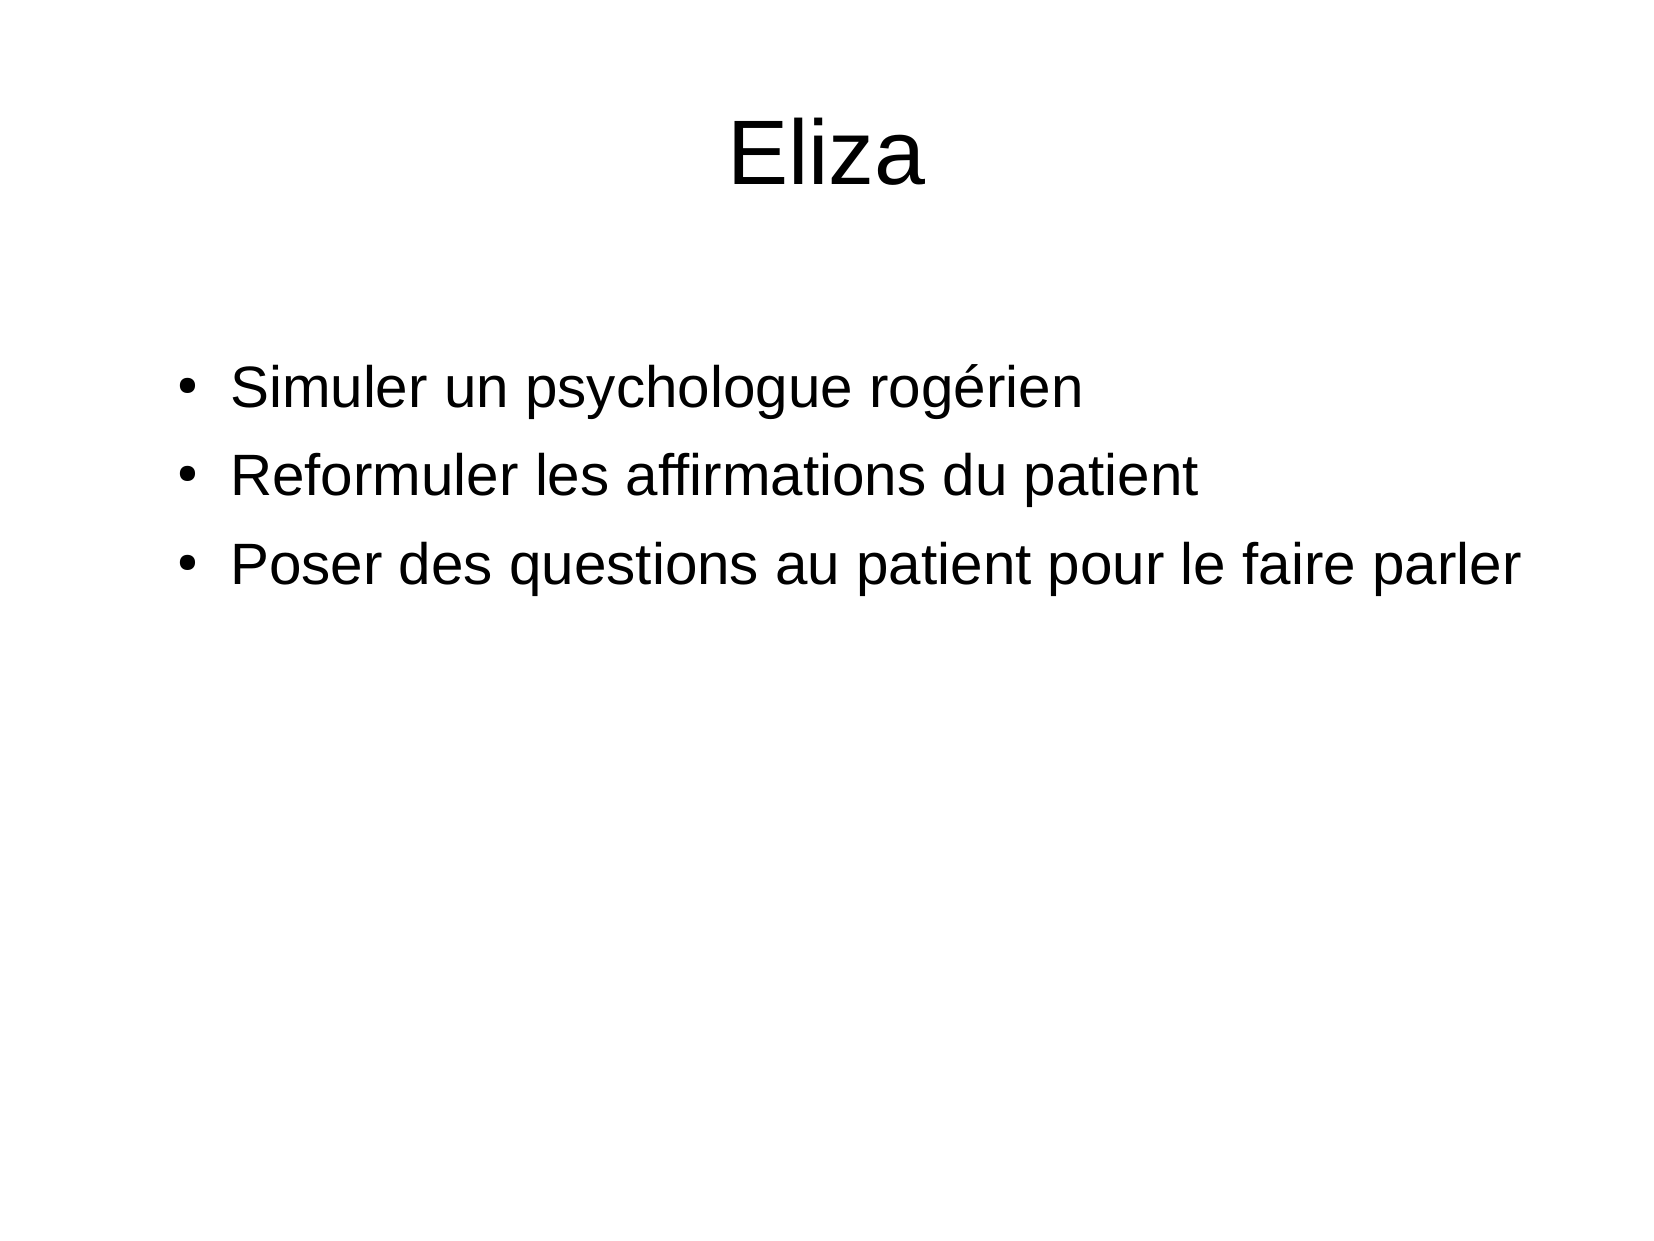

# Eliza
Simuler un psychologue rogérien
Reformuler les affirmations du patient
Poser des questions au patient pour le faire parler